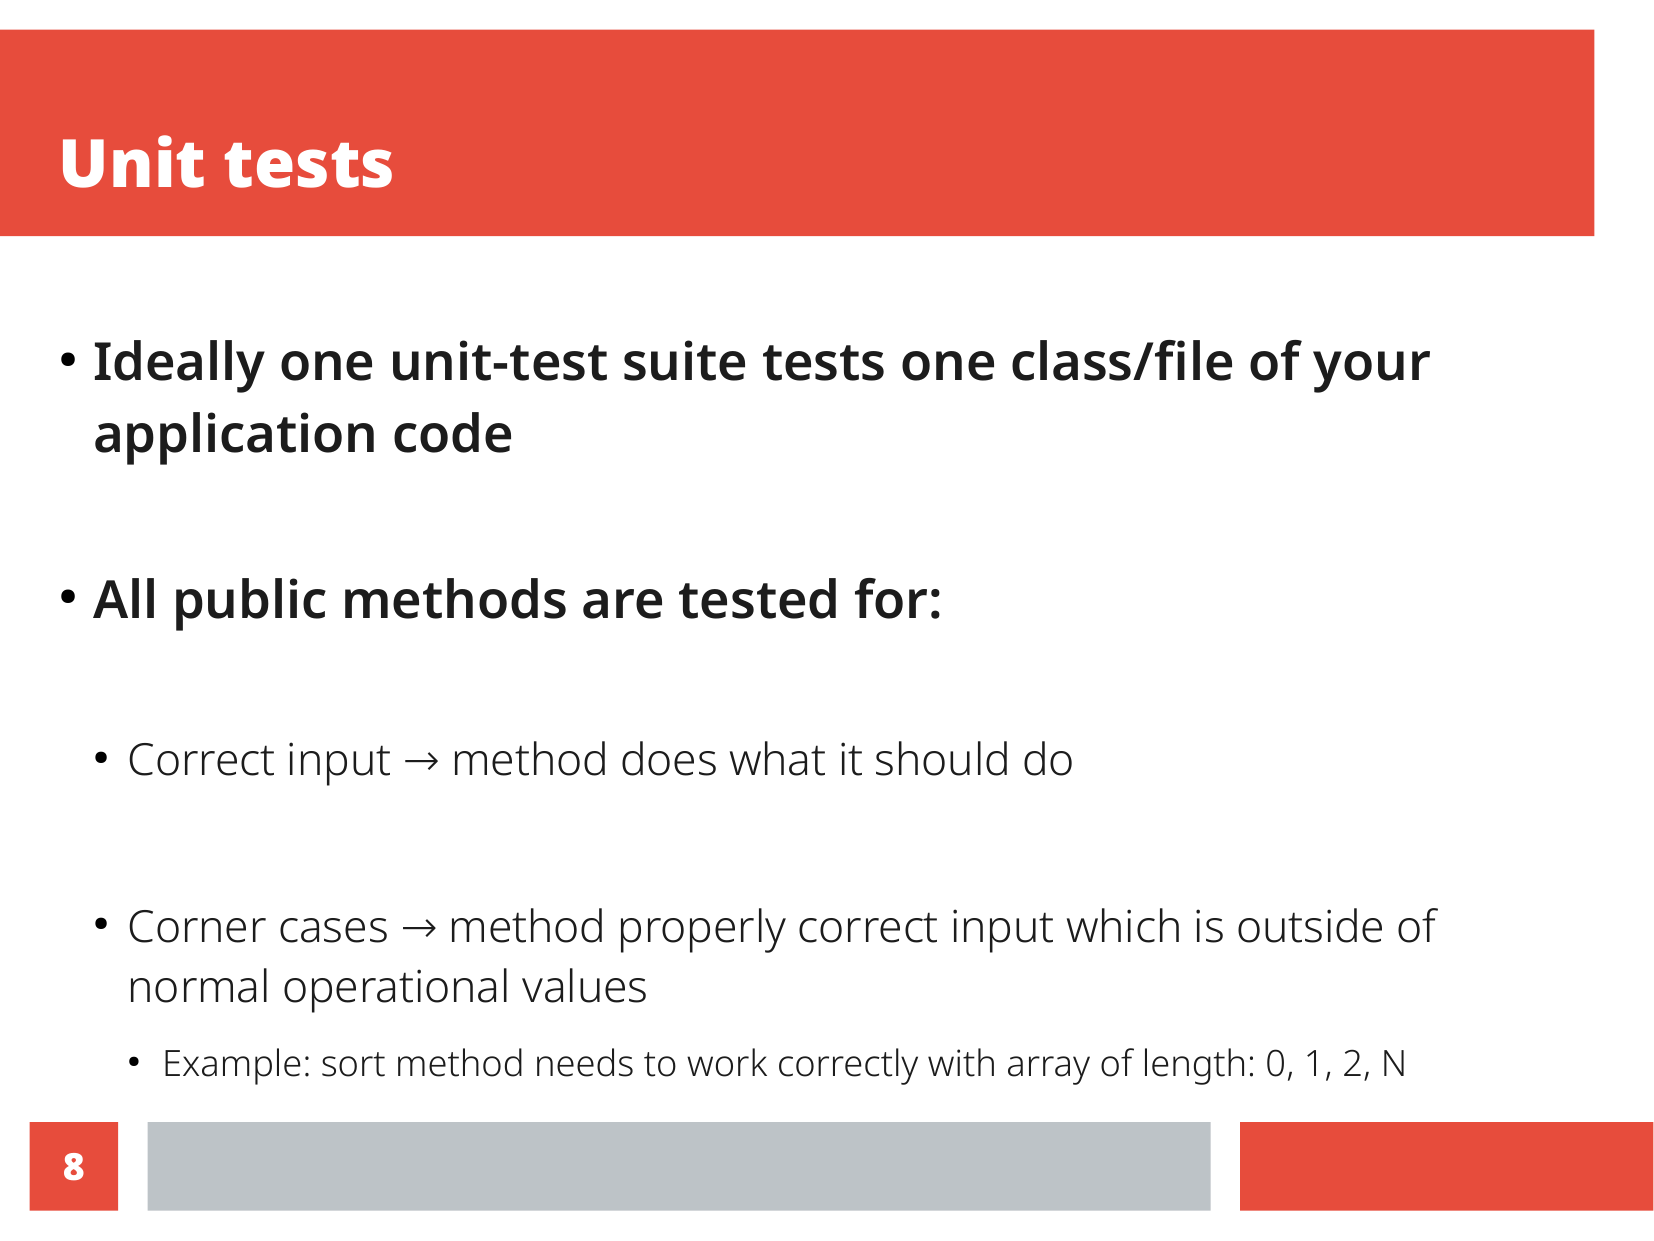

# Unit tests
Ideally one unit-test suite tests one class/file of your application code
All public methods are tested for:
Correct input → method does what it should do
Corner cases → method properly correct input which is outside of normal operational values
Example: sort method needs to work correctly with array of length: 0, 1, 2, N
8